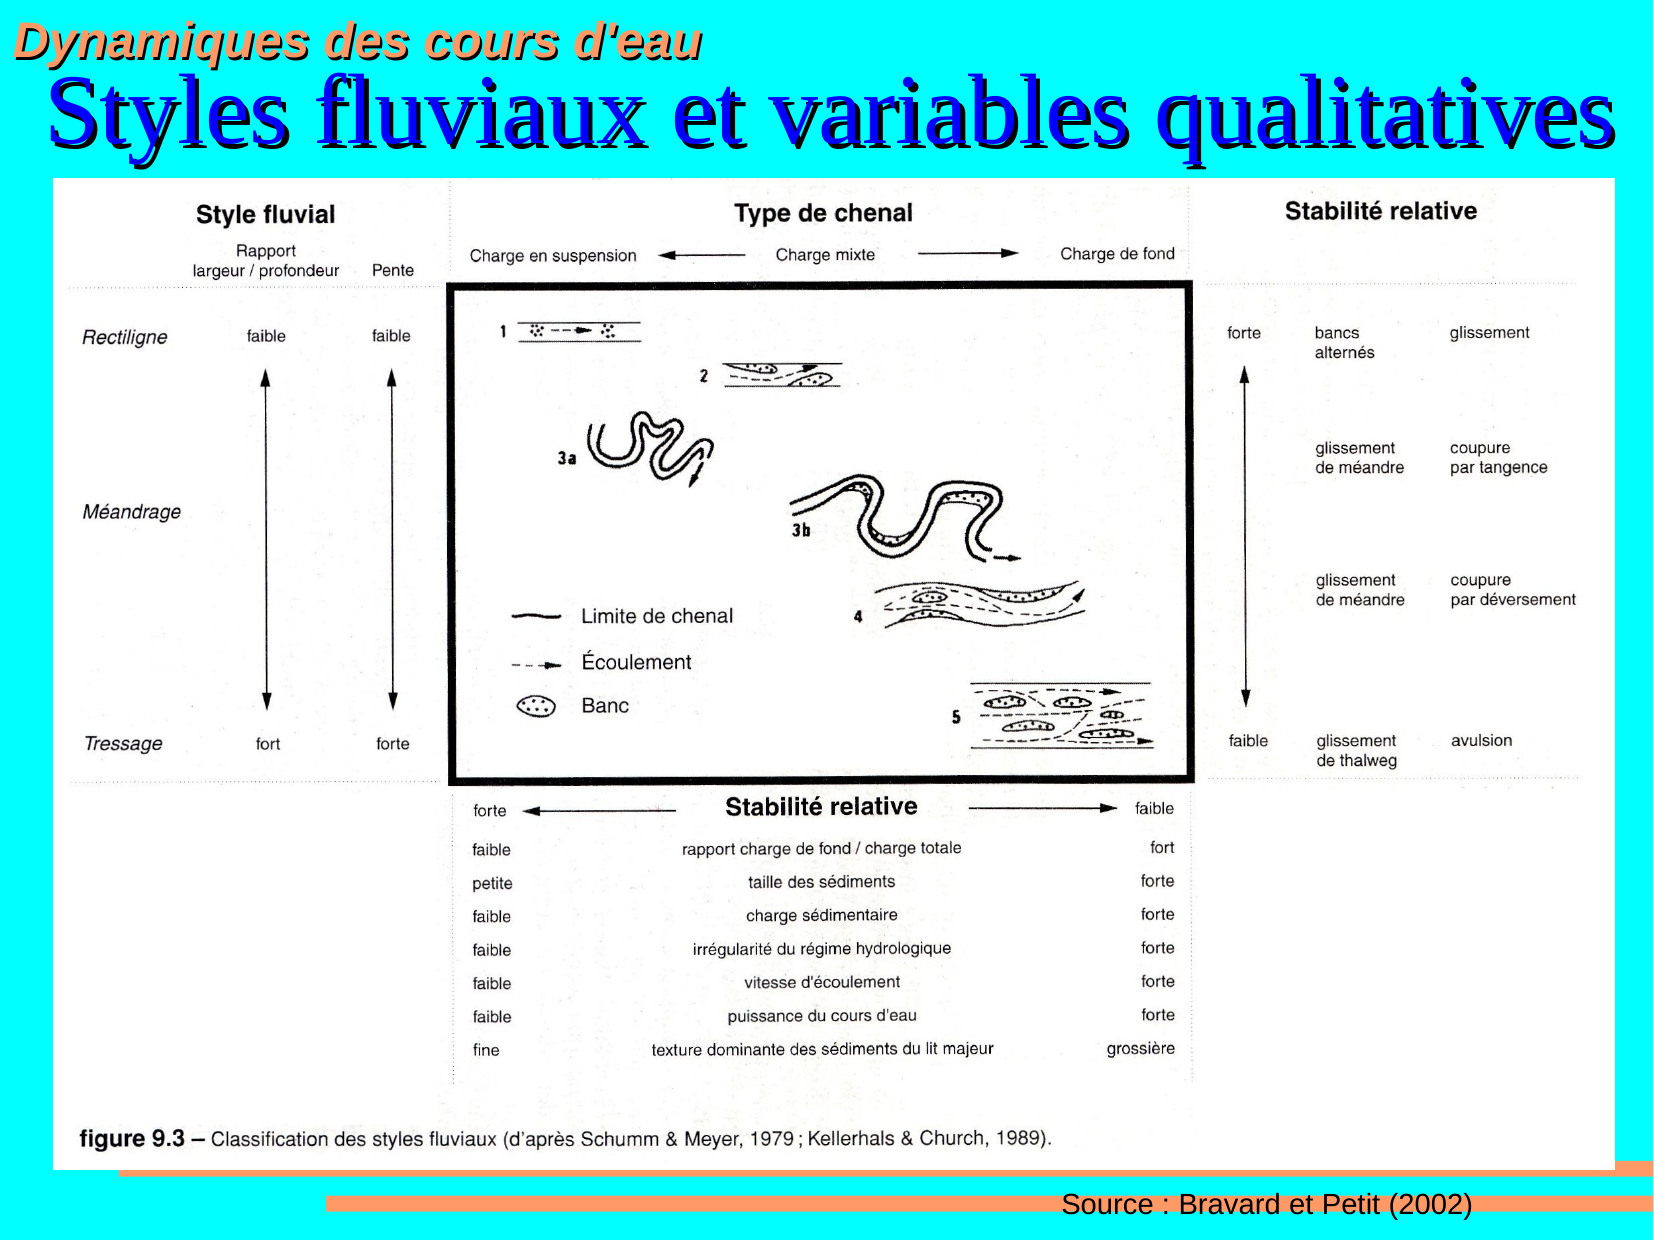

# Dynamiques des cours d'eau
Styles fluviaux et variables qualitatives
Source : Bravard et Petit (2002)